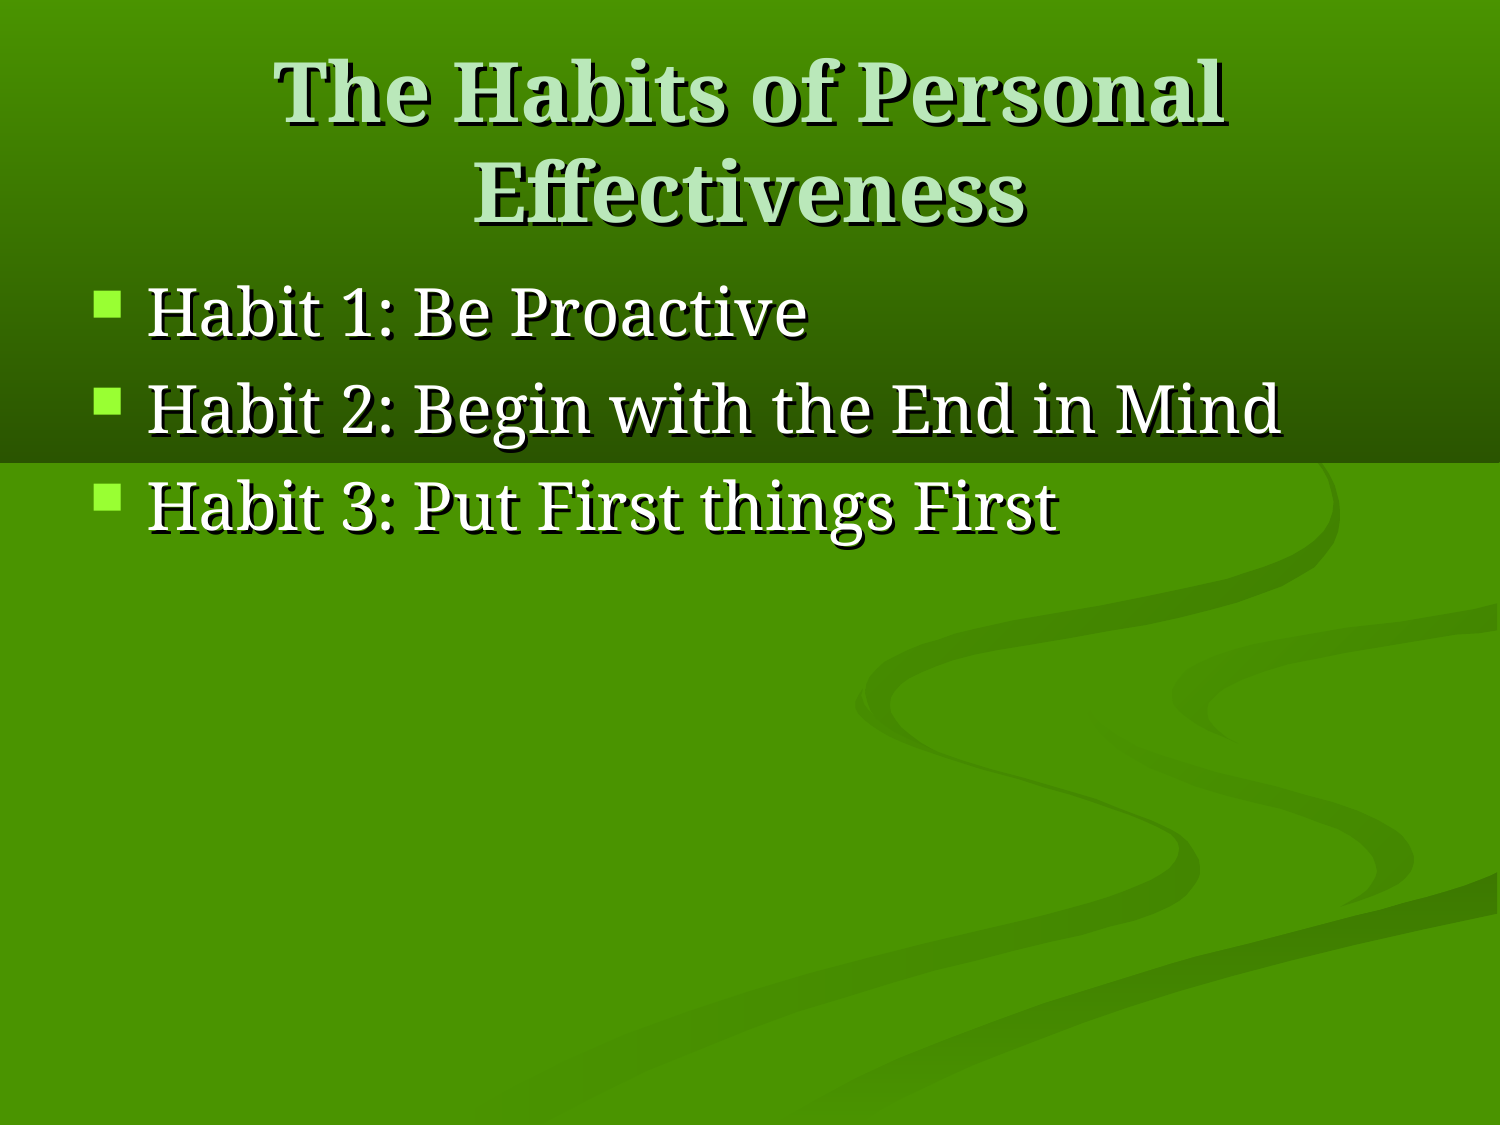

# The Habits of Personal Effectiveness
Habit 1: Be Proactive
Habit 2: Begin with the End in Mind
Habit 3: Put First things First